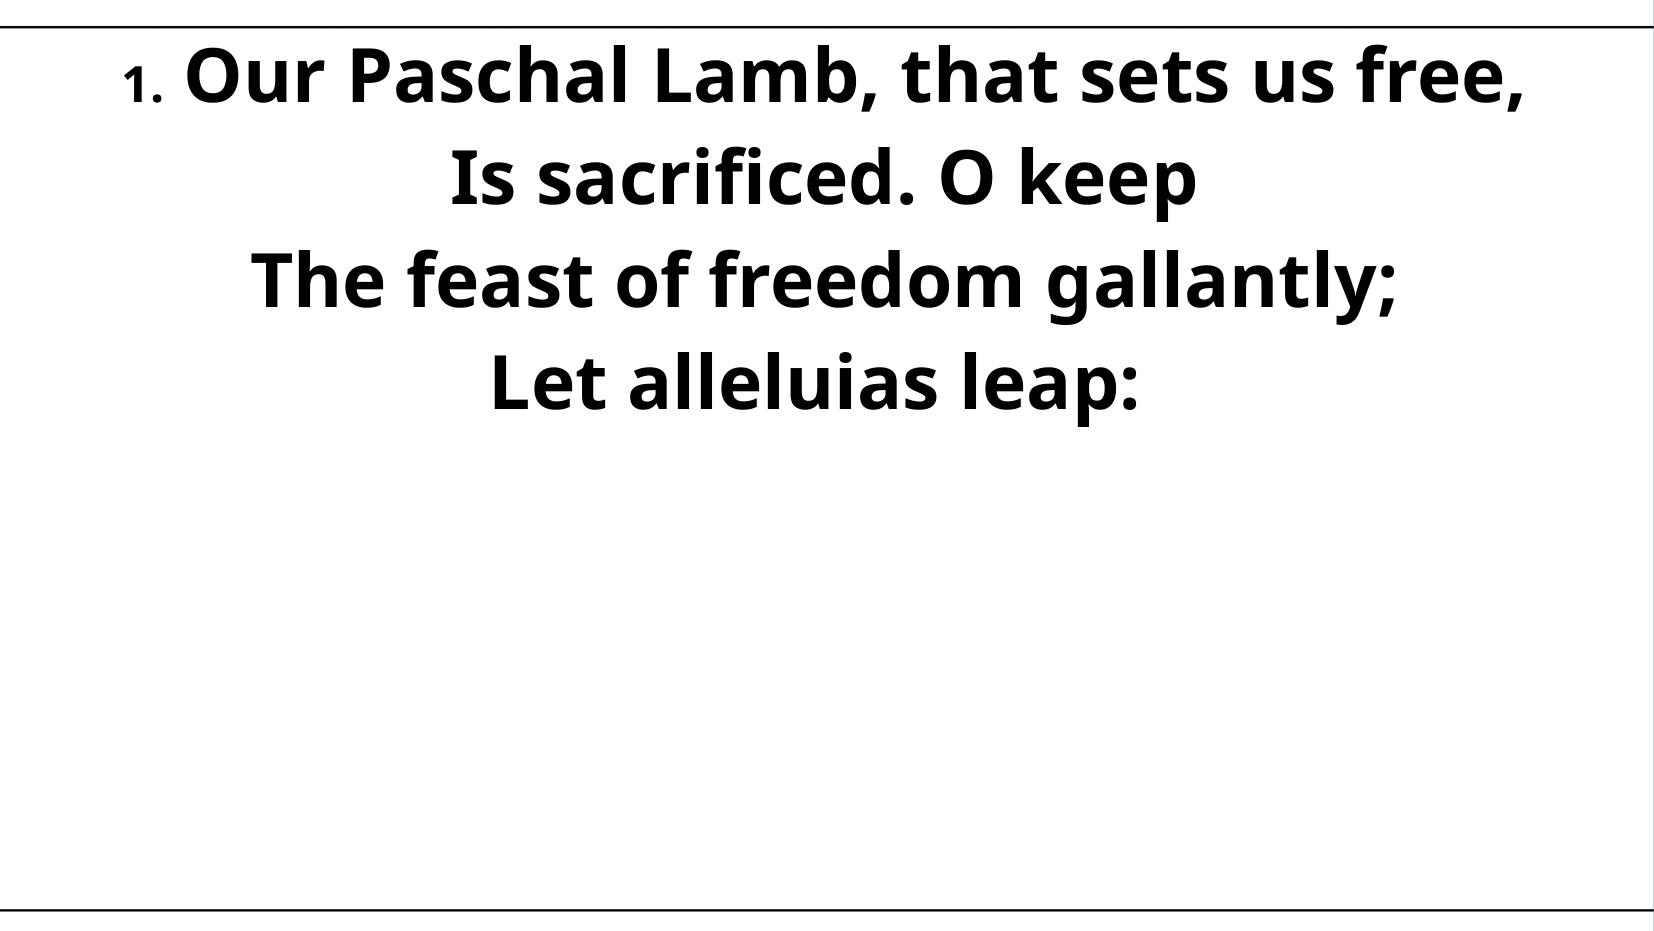

1. Our Paschal Lamb, that sets us free,
Is sacrificed. O keep
The feast of freedom gallantly;
Let alleluias leap: